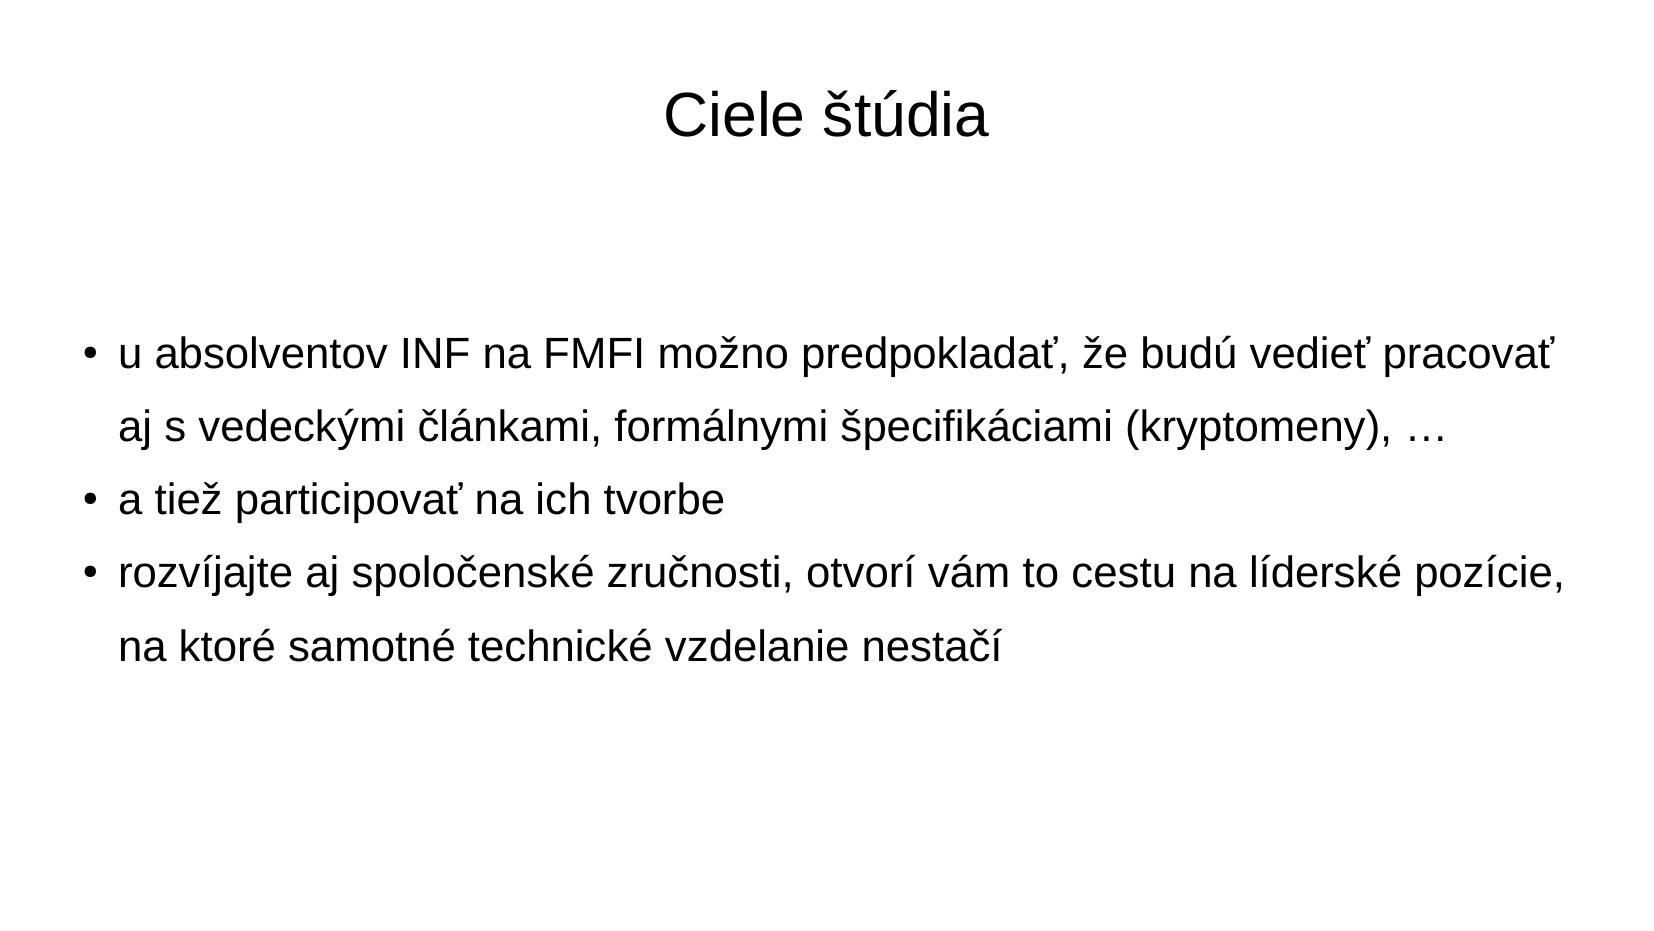

Ciele štúdia
# u absolventov INF na FMFI možno predpokladať, že budú vedieť pracovať aj s vedeckými článkami, formálnymi špecifikáciami (kryptomeny), …
a tiež participovať na ich tvorbe
rozvíjajte aj spoločenské zručnosti, otvorí vám to cestu na líderské pozície, na ktoré samotné technické vzdelanie nestačí